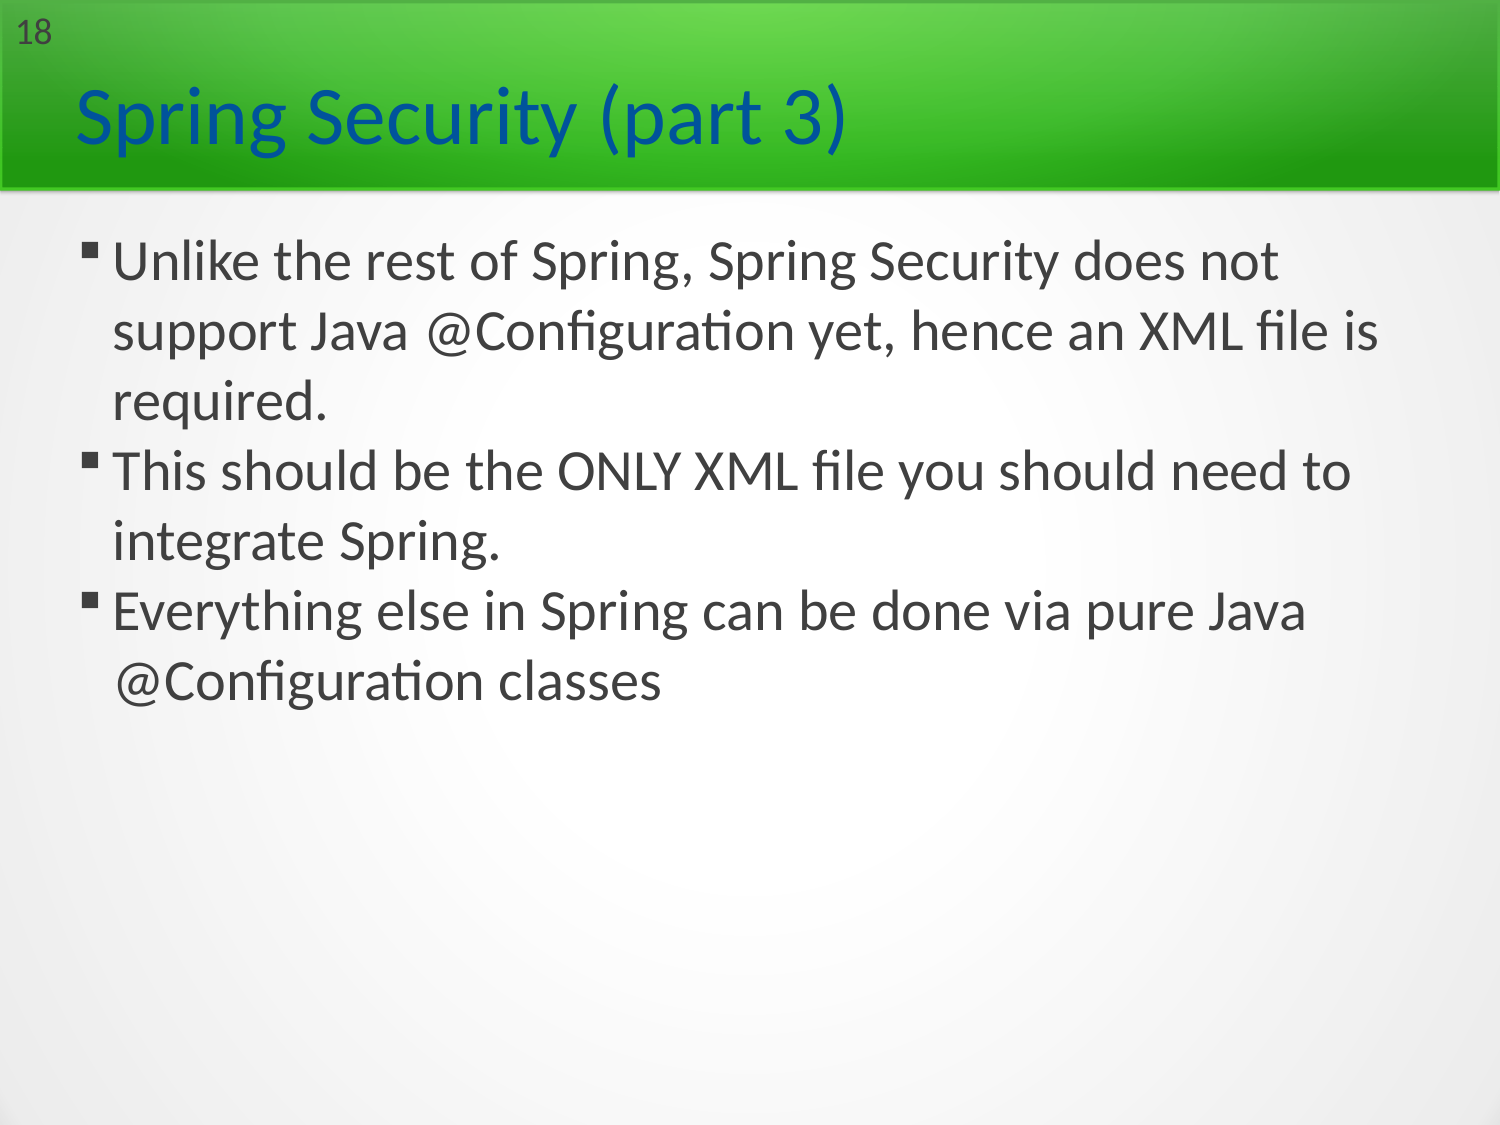

Spring Security (part 3)
Unlike the rest of Spring, Spring Security does not support Java @Configuration yet, hence an XML file is required.
This should be the ONLY XML file you should need to integrate Spring.
Everything else in Spring can be done via pure Java @Configuration classes